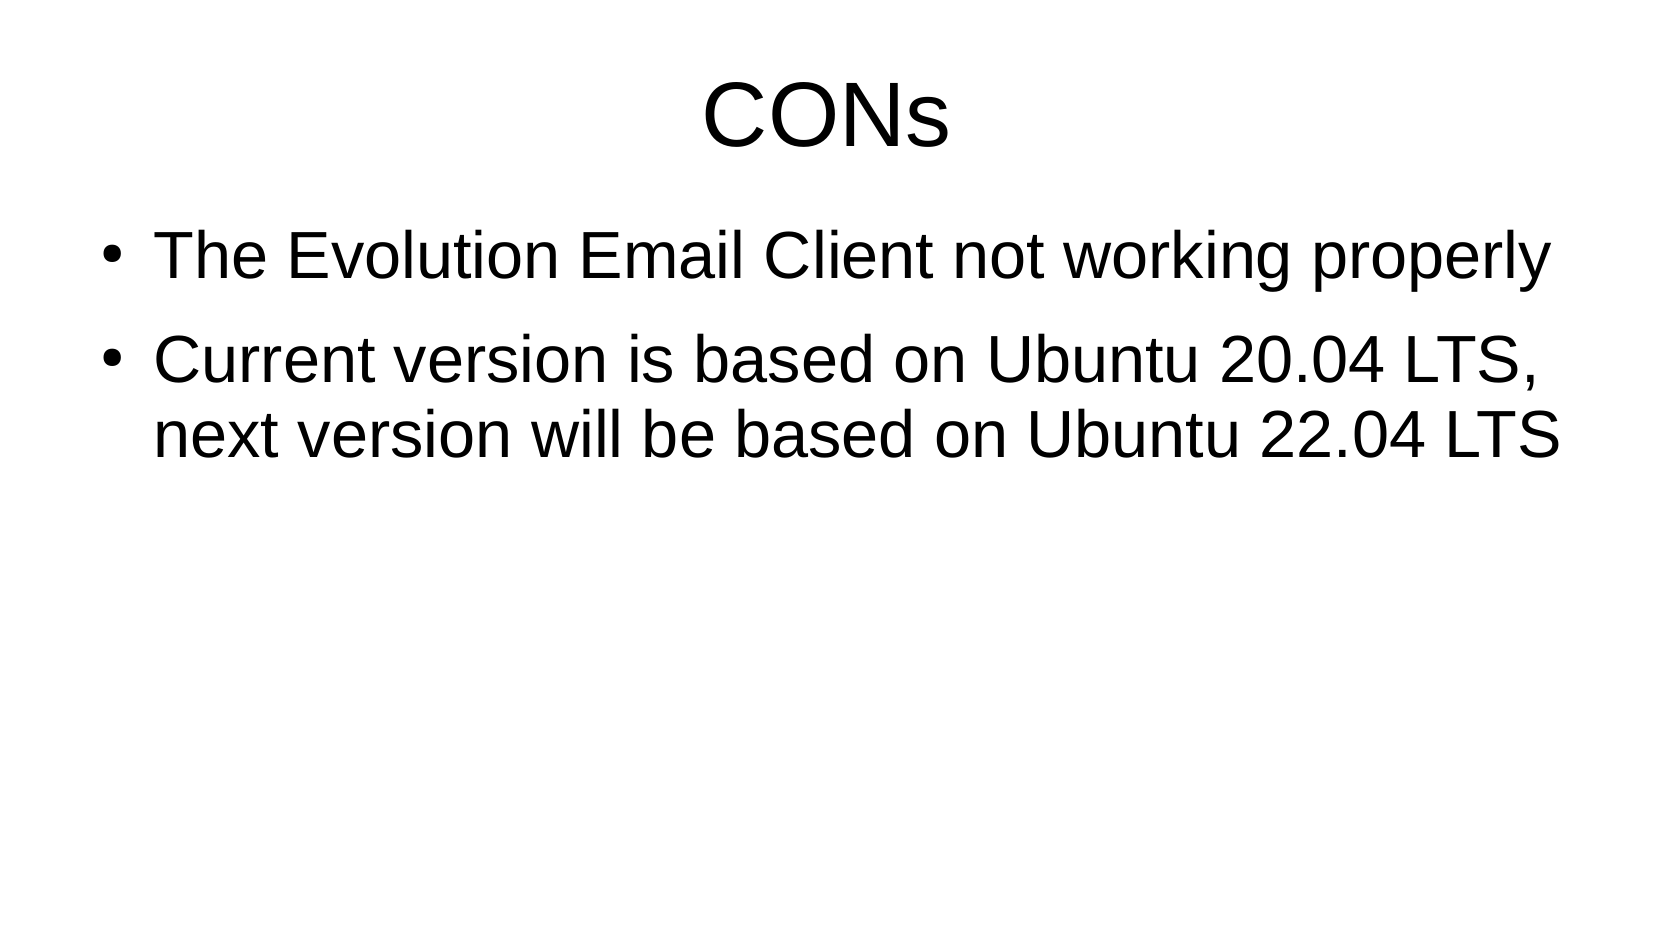

# CONs
The Evolution Email Client not working properly
Current version is based on Ubuntu 20.04 LTS, next version will be based on Ubuntu 22.04 LTS